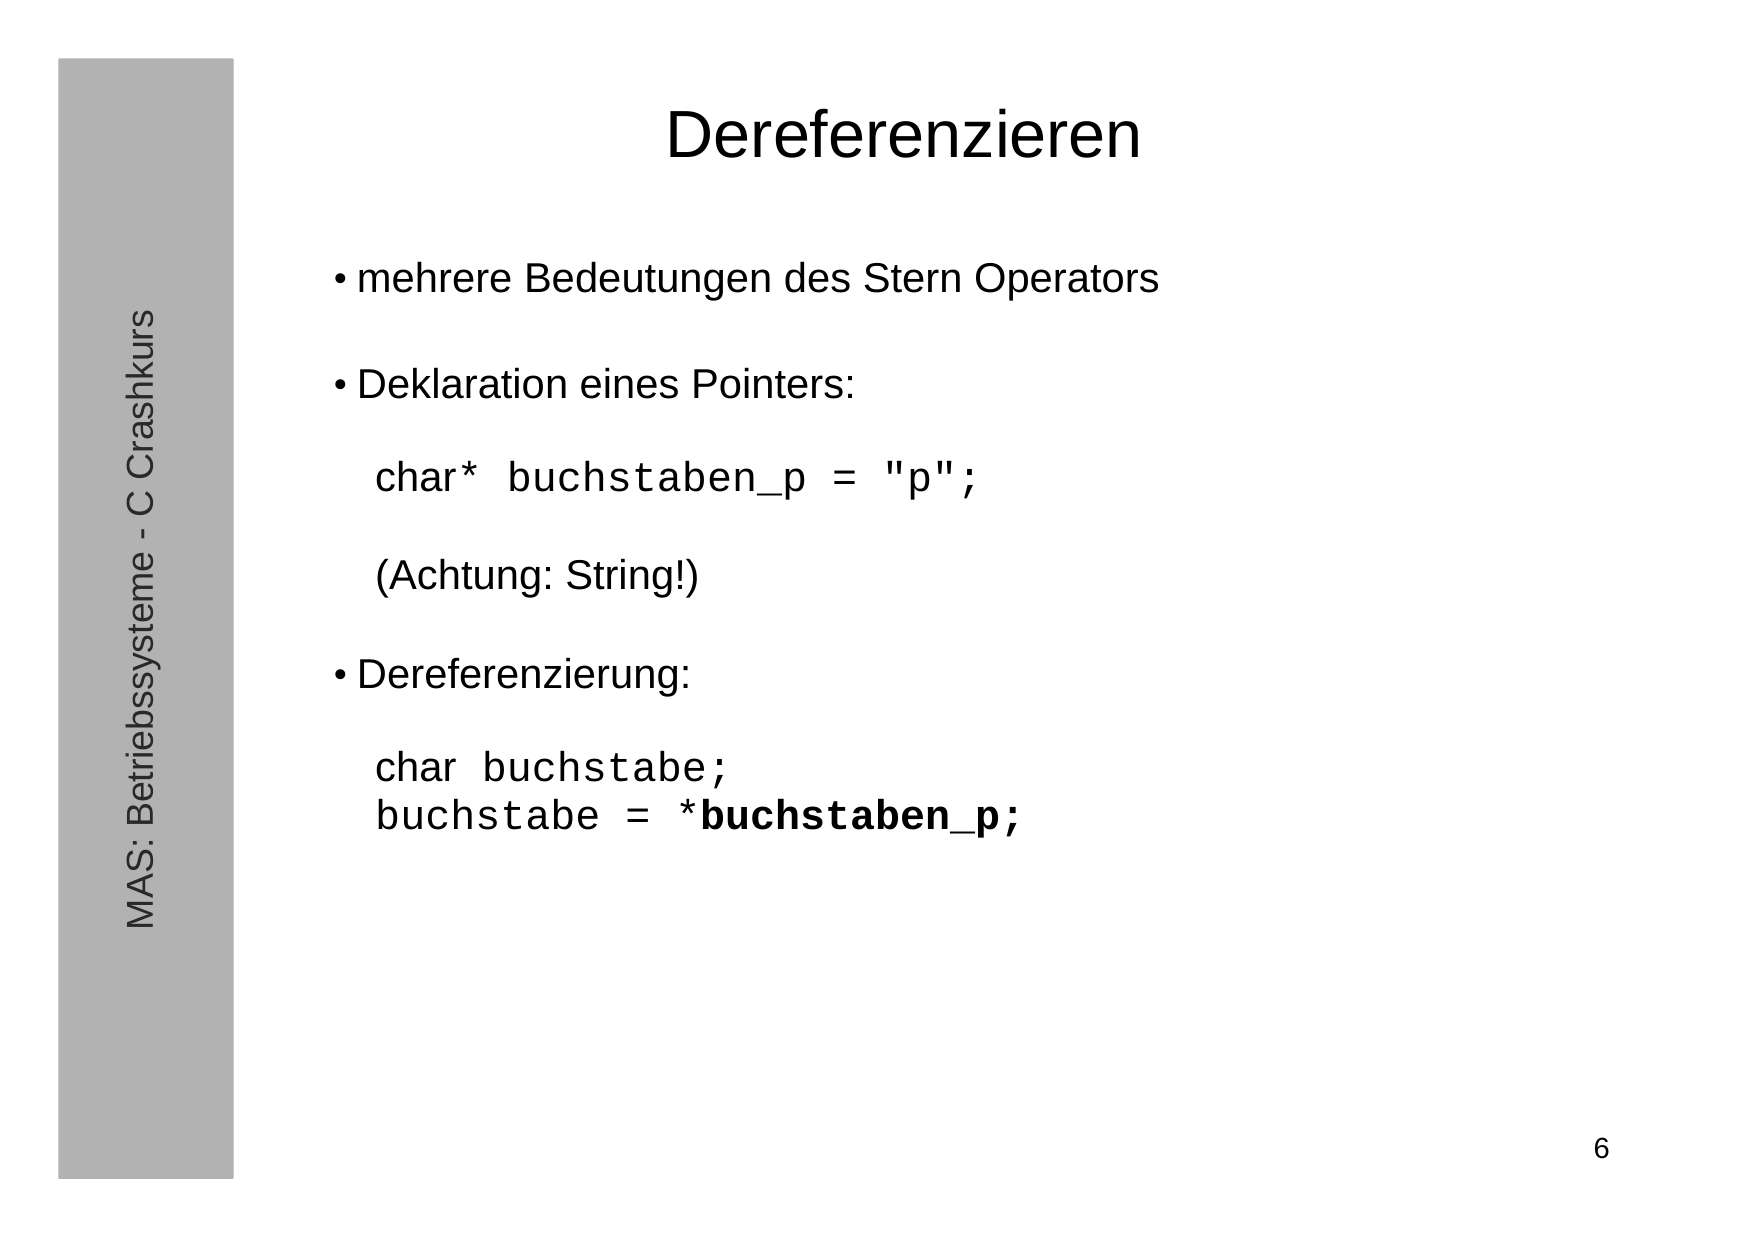

Dereferenzieren
mehrere Bedeutungen des Stern Operators
Deklaration eines Pointers:
char* buchstaben_p = "p";
(Achtung: String!)
Dereferenzierung:
char buchstabe;
buchstabe = *buchstaben_p;
MAS: Betriebssysteme - C Crashkurs